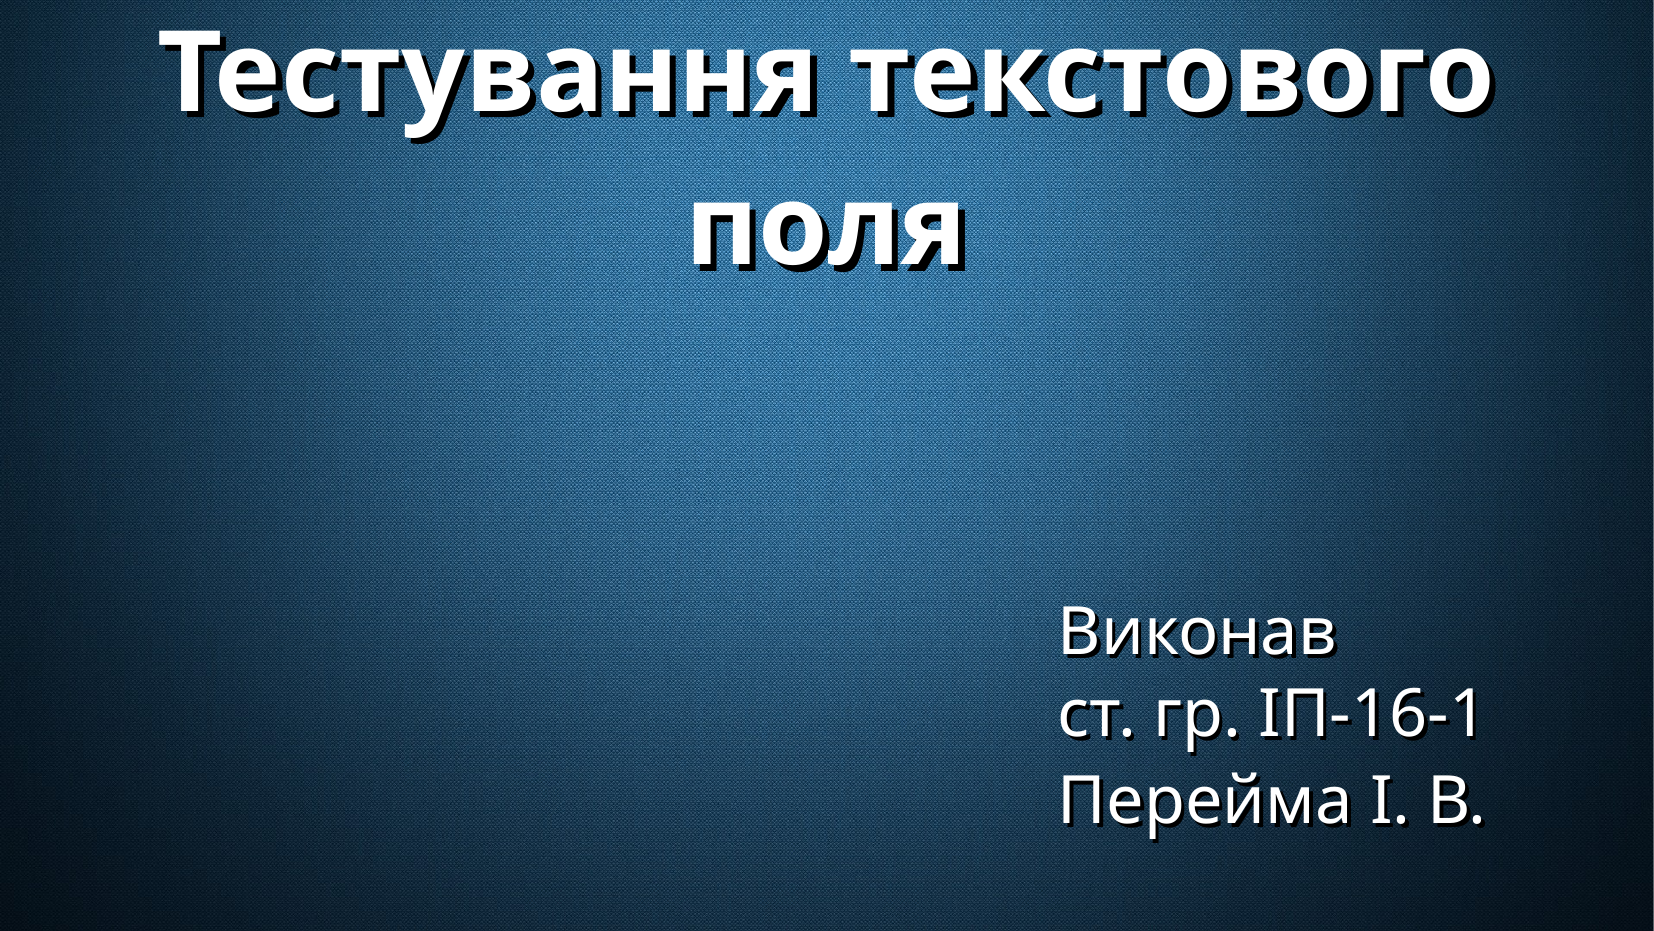

# Тестування текстового поля
Виконав
ст. гр. ІП-16-1
Перейма І. В.